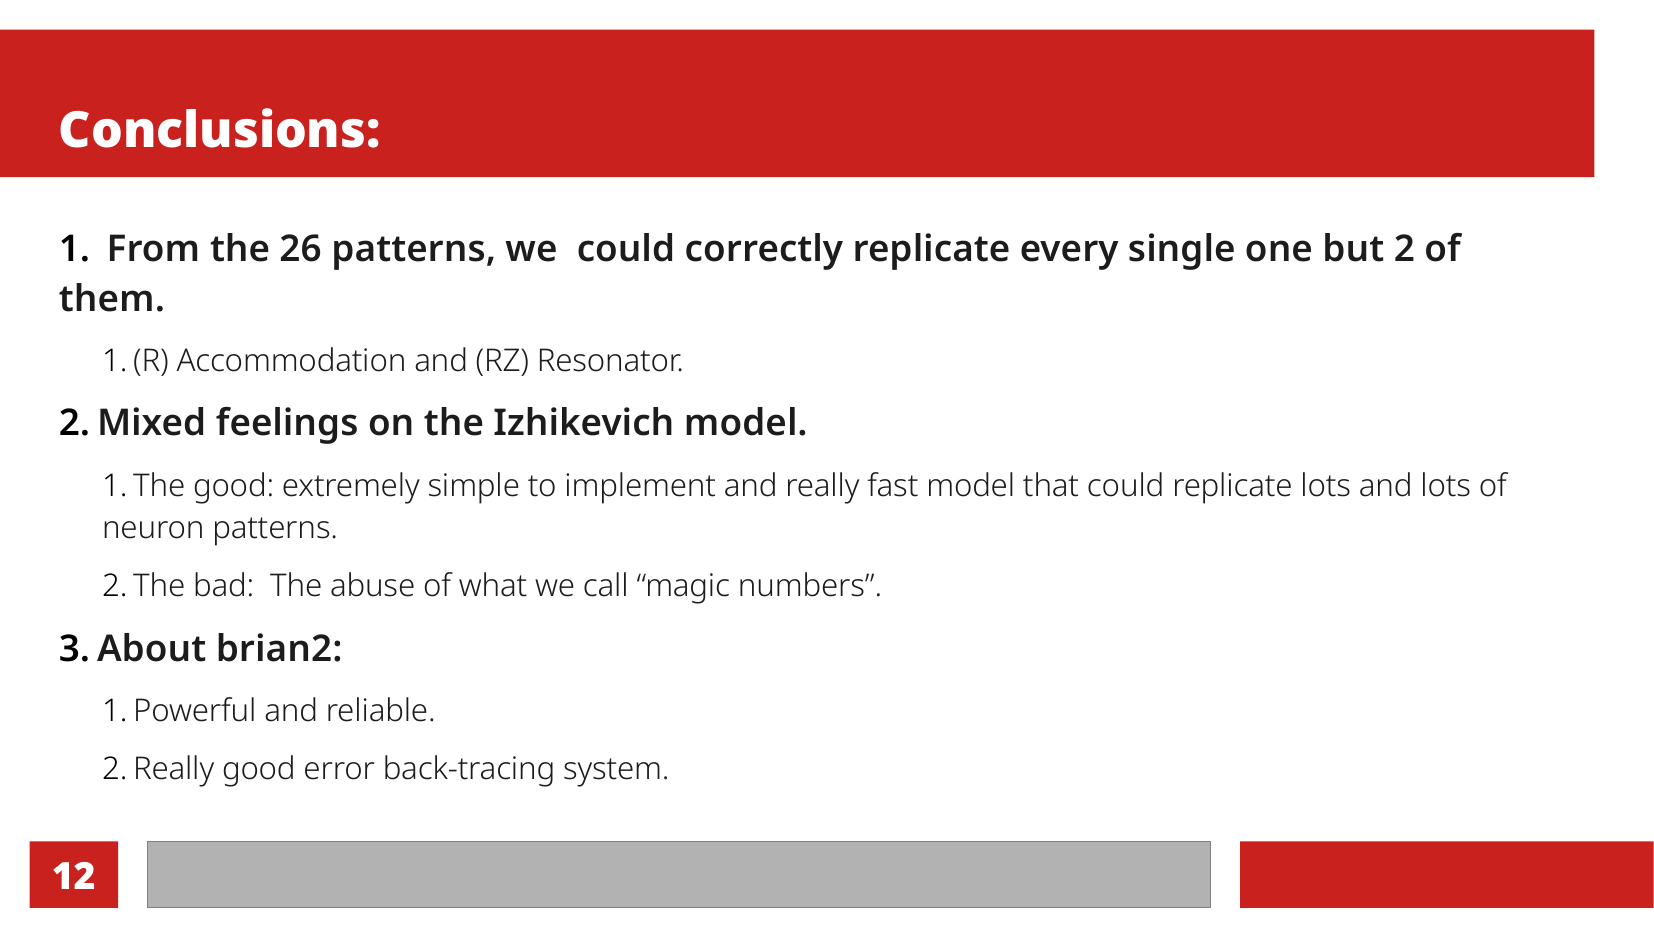

# Conclusions:
 From the 26 patterns, we could correctly replicate every single one but 2 of them.
 (R) Accommodation and (RZ) Resonator.
 Mixed feelings on the Izhikevich model.
 The good: extremely simple to implement and really fast model that could replicate lots and lots of neuron patterns.
 The bad: The abuse of what we call “magic numbers”.
 About brian2:
 Powerful and reliable.
 Really good error back-tracing system.
12